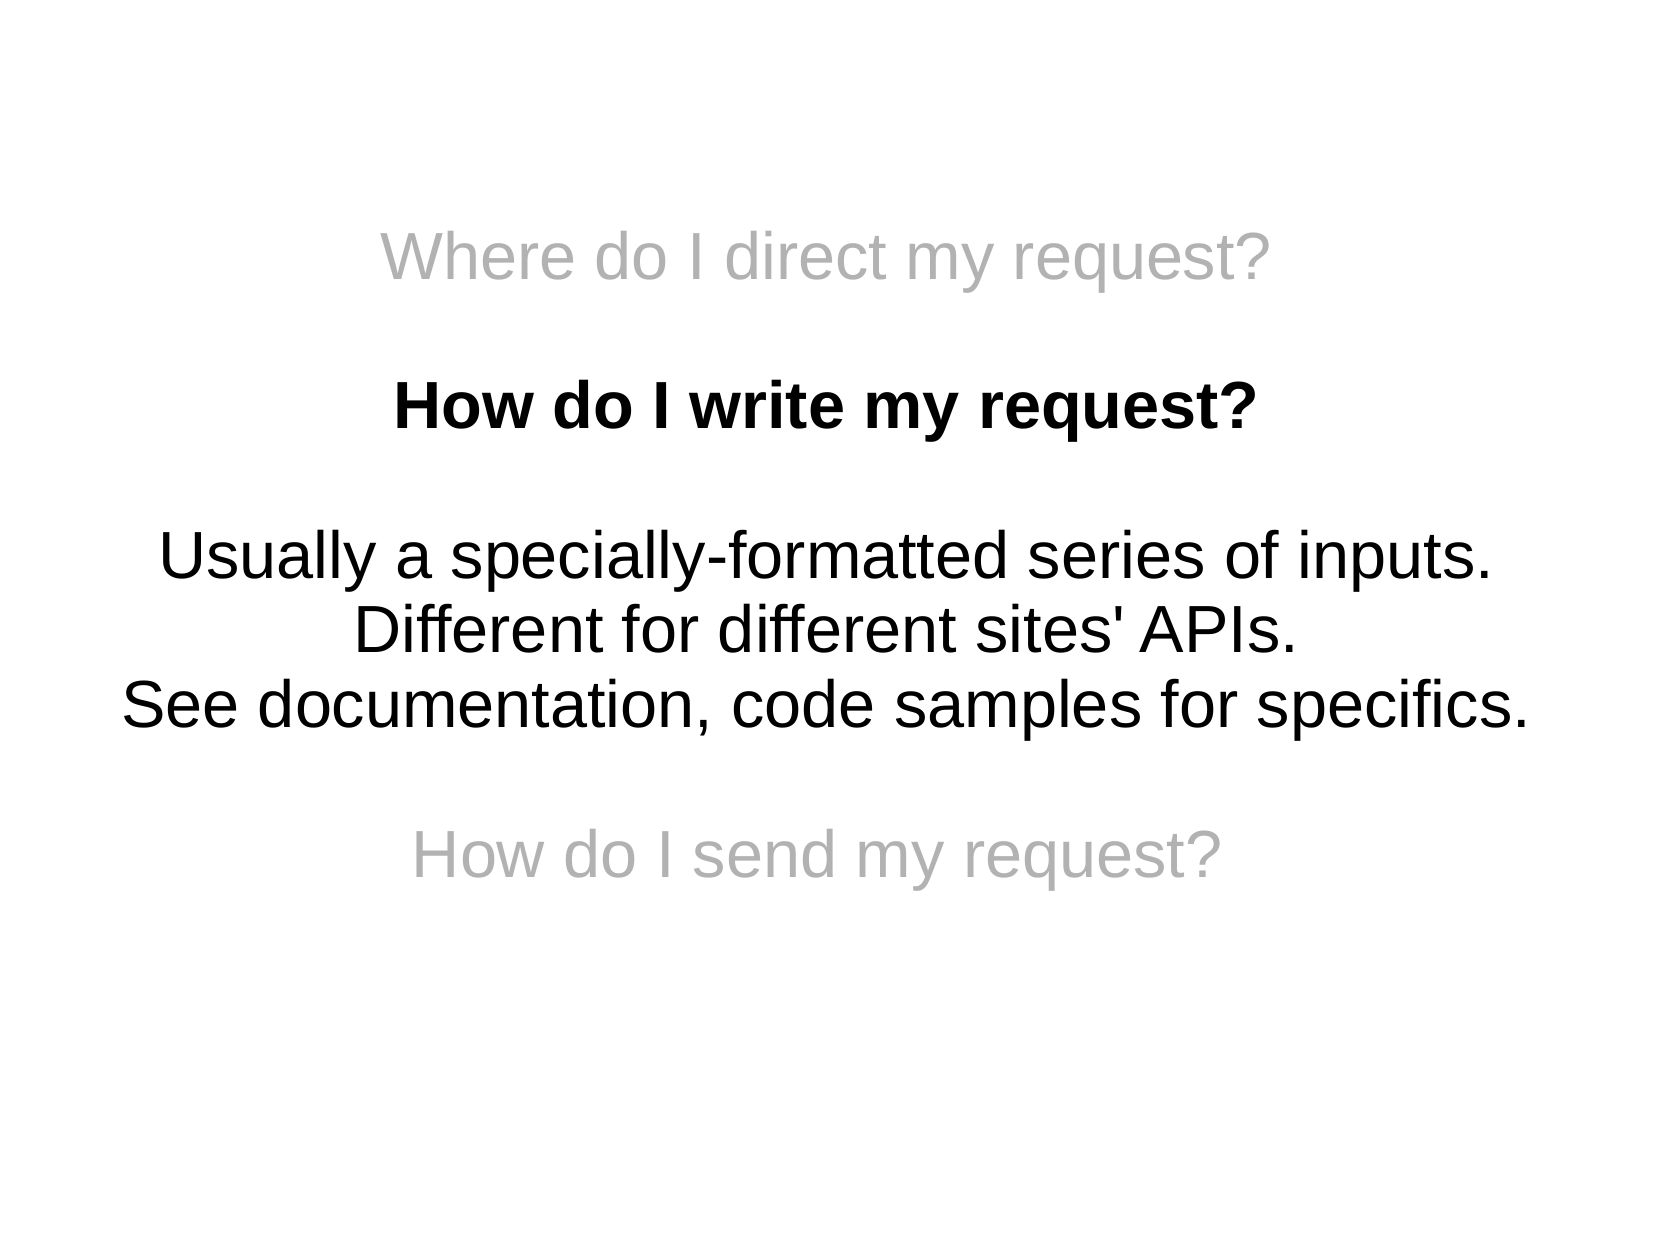

# Where do I direct my request?
How do I write my request?
Usually a specially-formatted series of inputs.
Different for different sites' APIs.
See documentation, code samples for specifics.
How do I send my request?